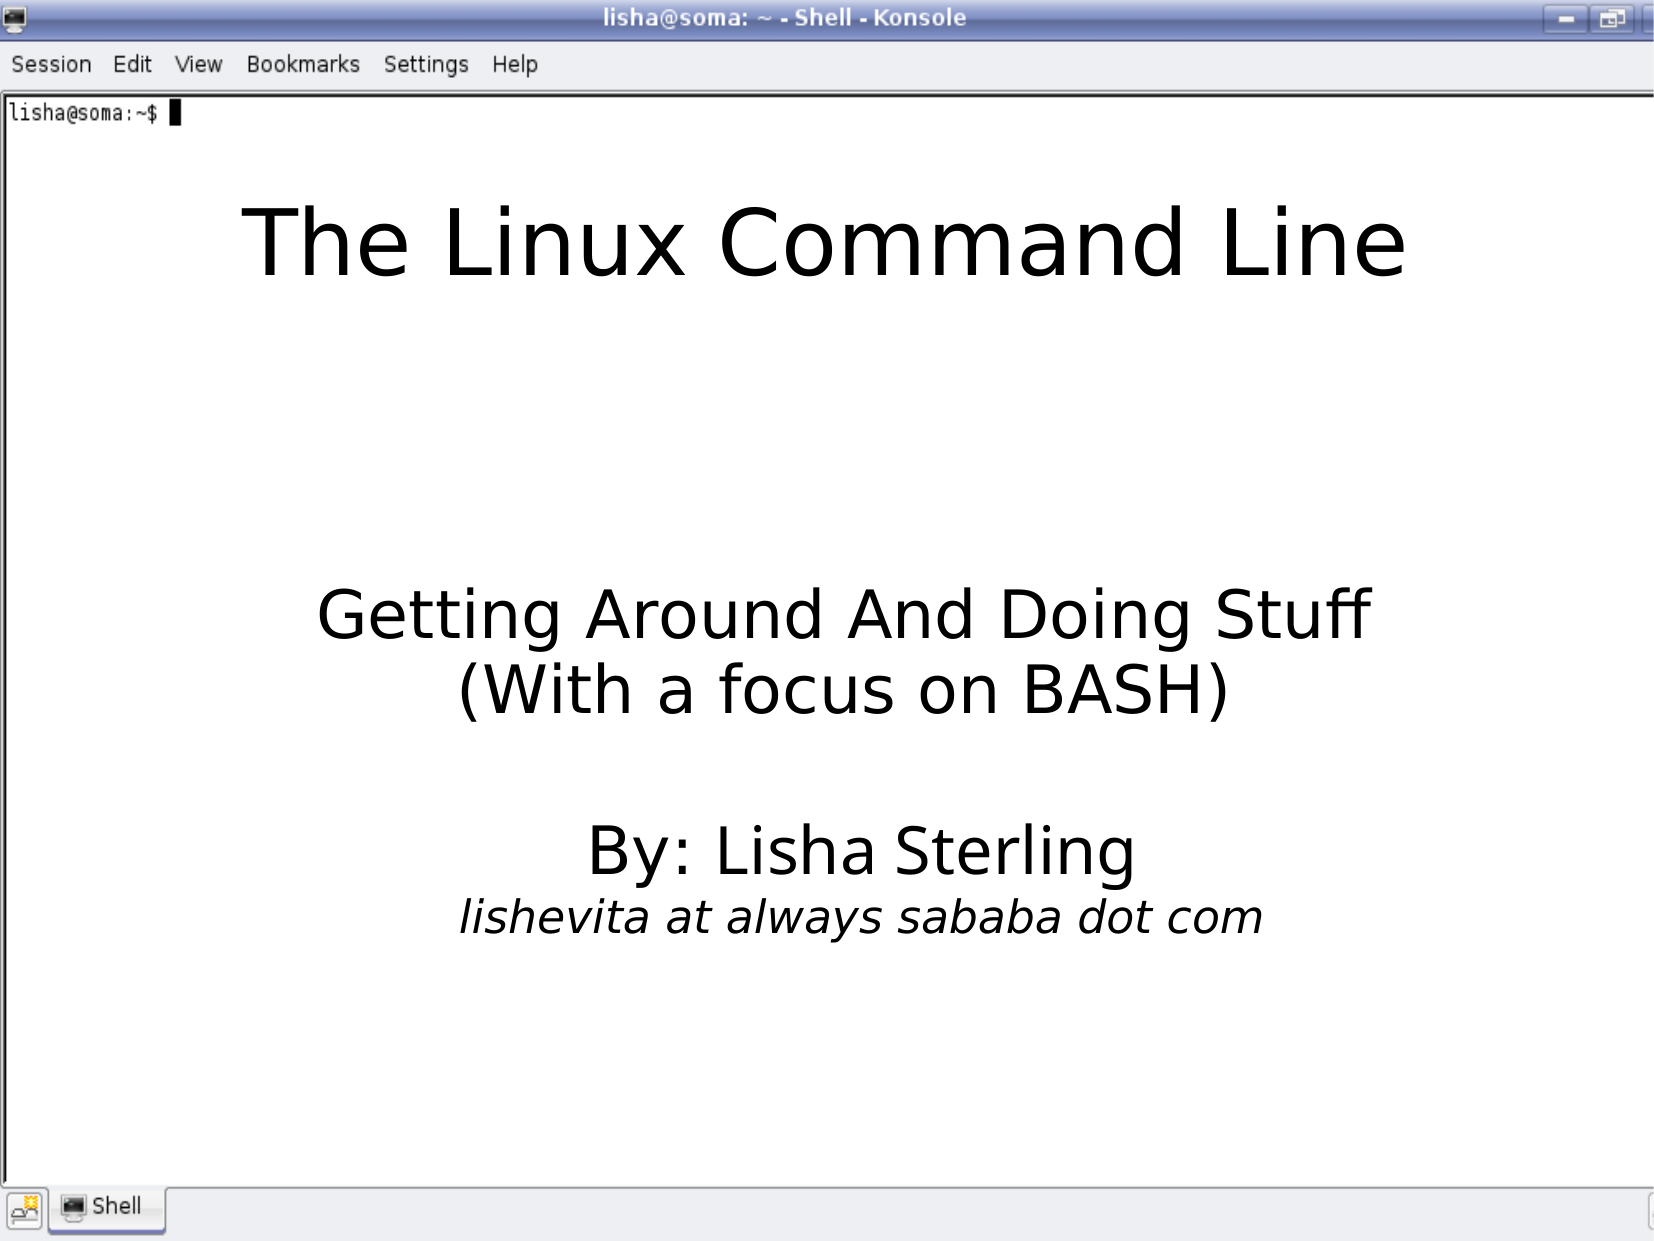

# The Linux Command Line
Getting Around And Doing Stuff
(With a focus on BASH)
By: Lisha Sterling
lishevita at always sababa dot com